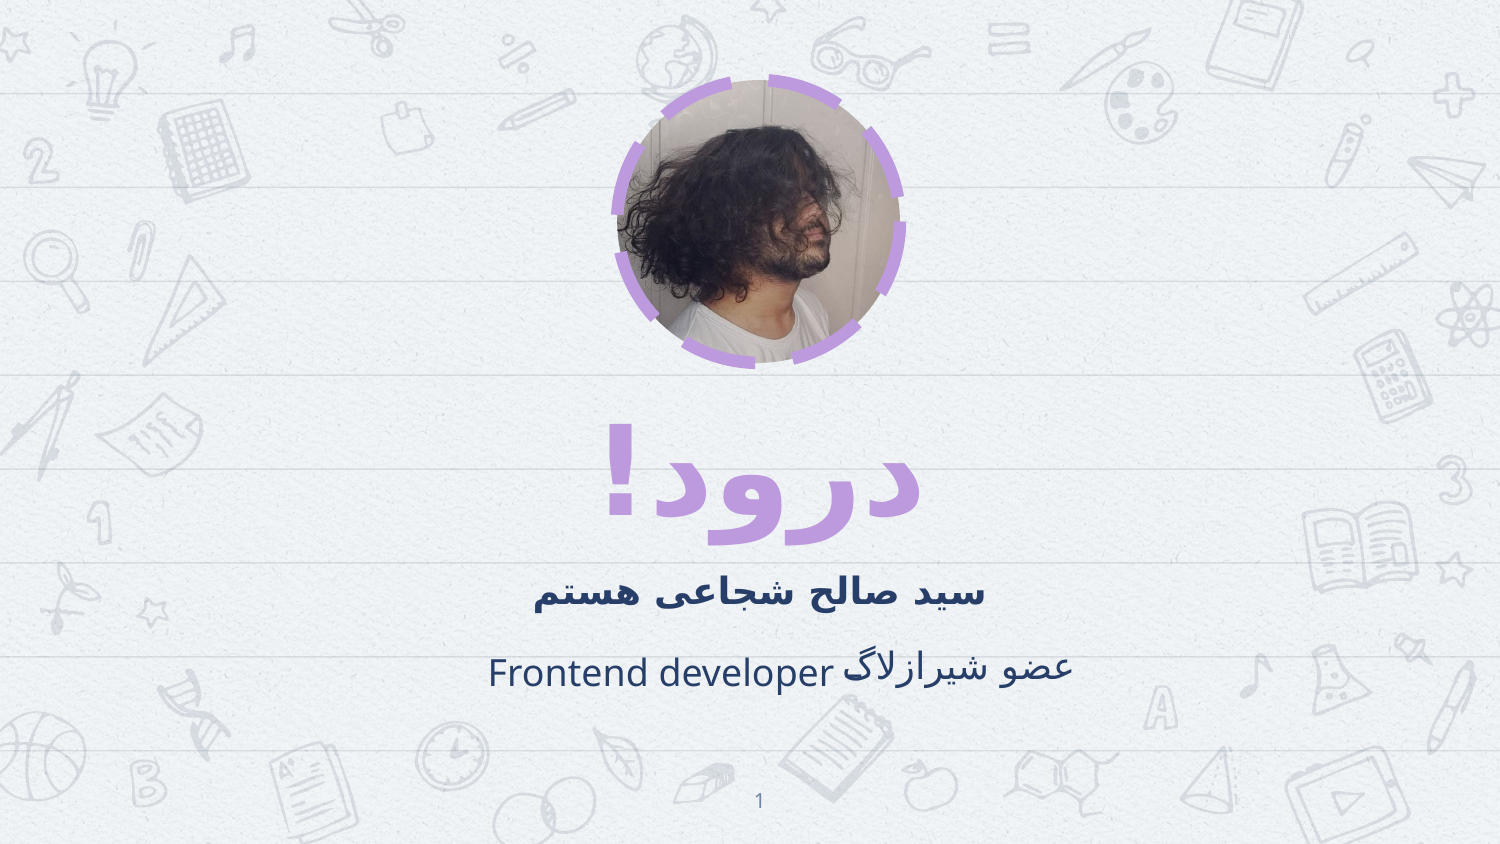

# درود!
سید صالح شجاعی هستم
 عضو شیرازلاگ
Frontend developer –